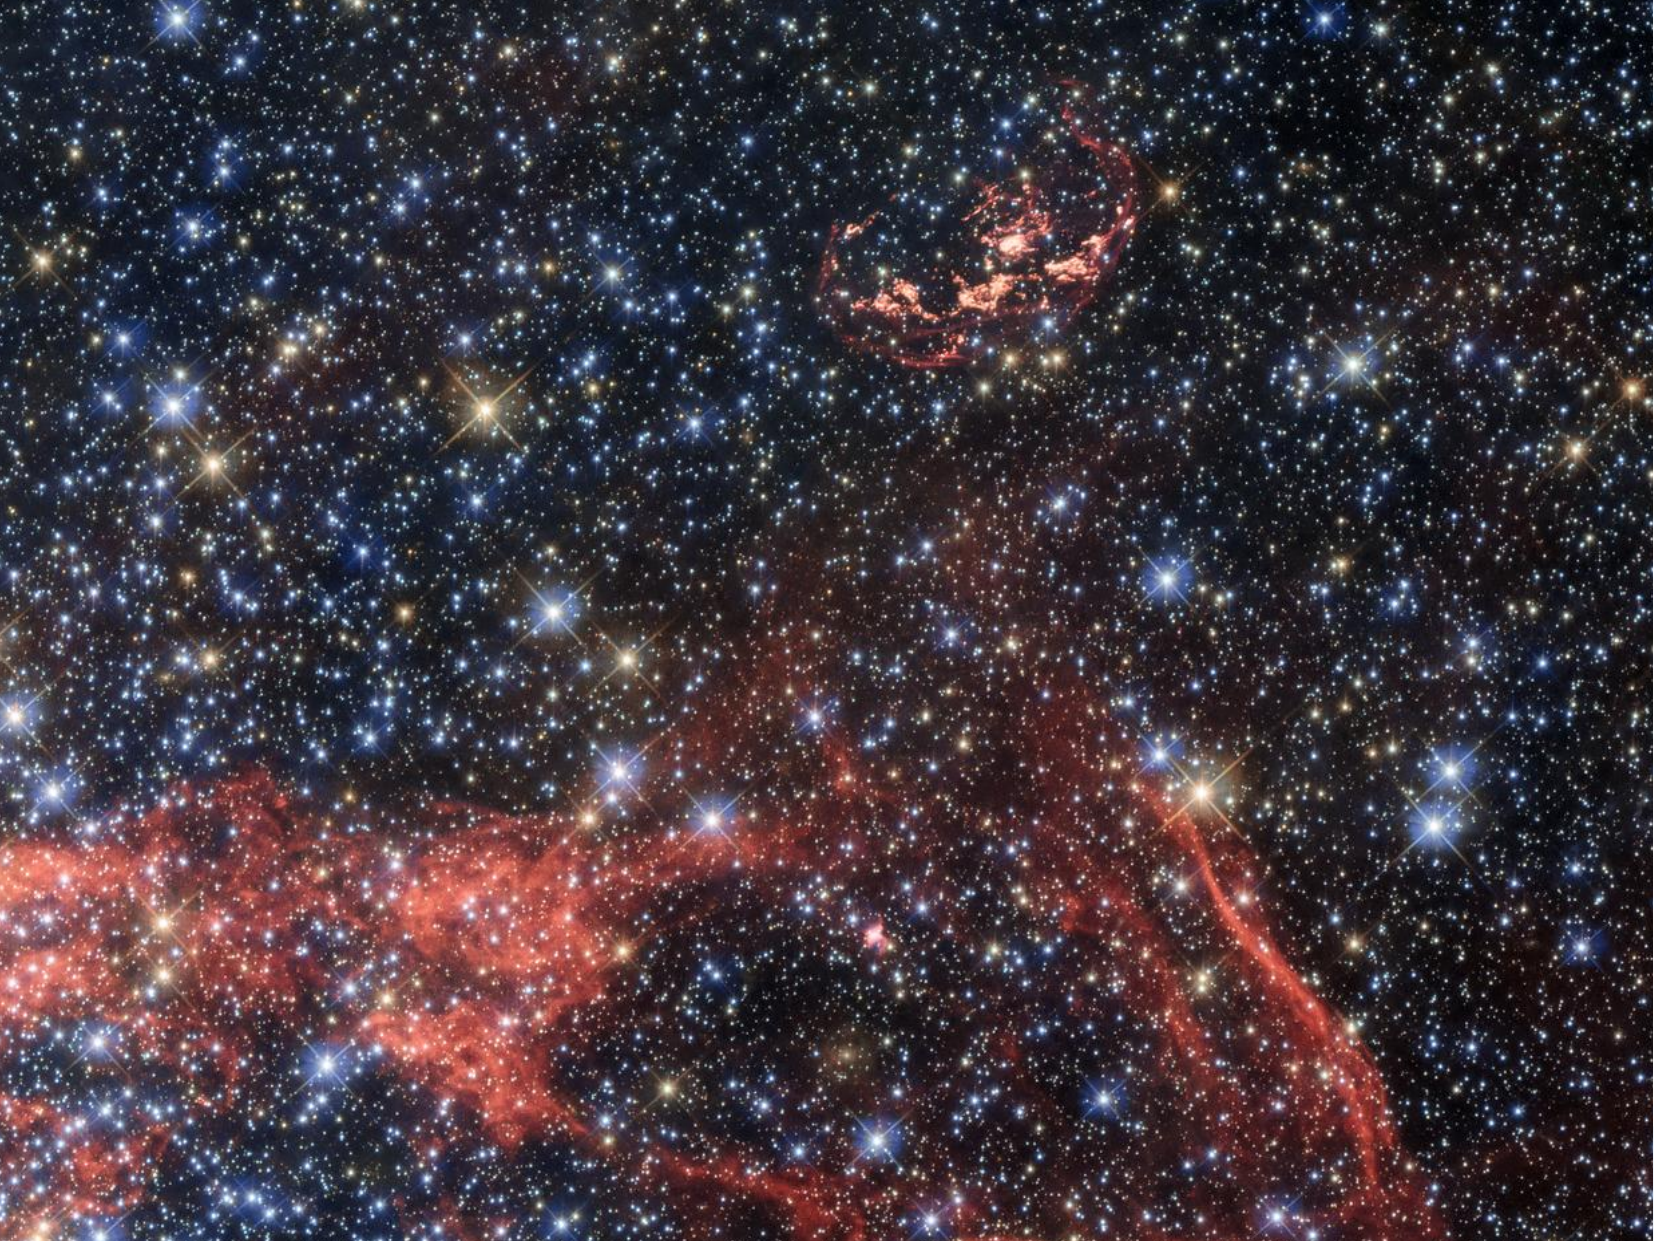

# Cosmologie observationnelle : histoire
NASA, ESA
3
Introduction
Évolution de
l’étirement
Simulations
de sondages
Impact
du modèle
Perspectives